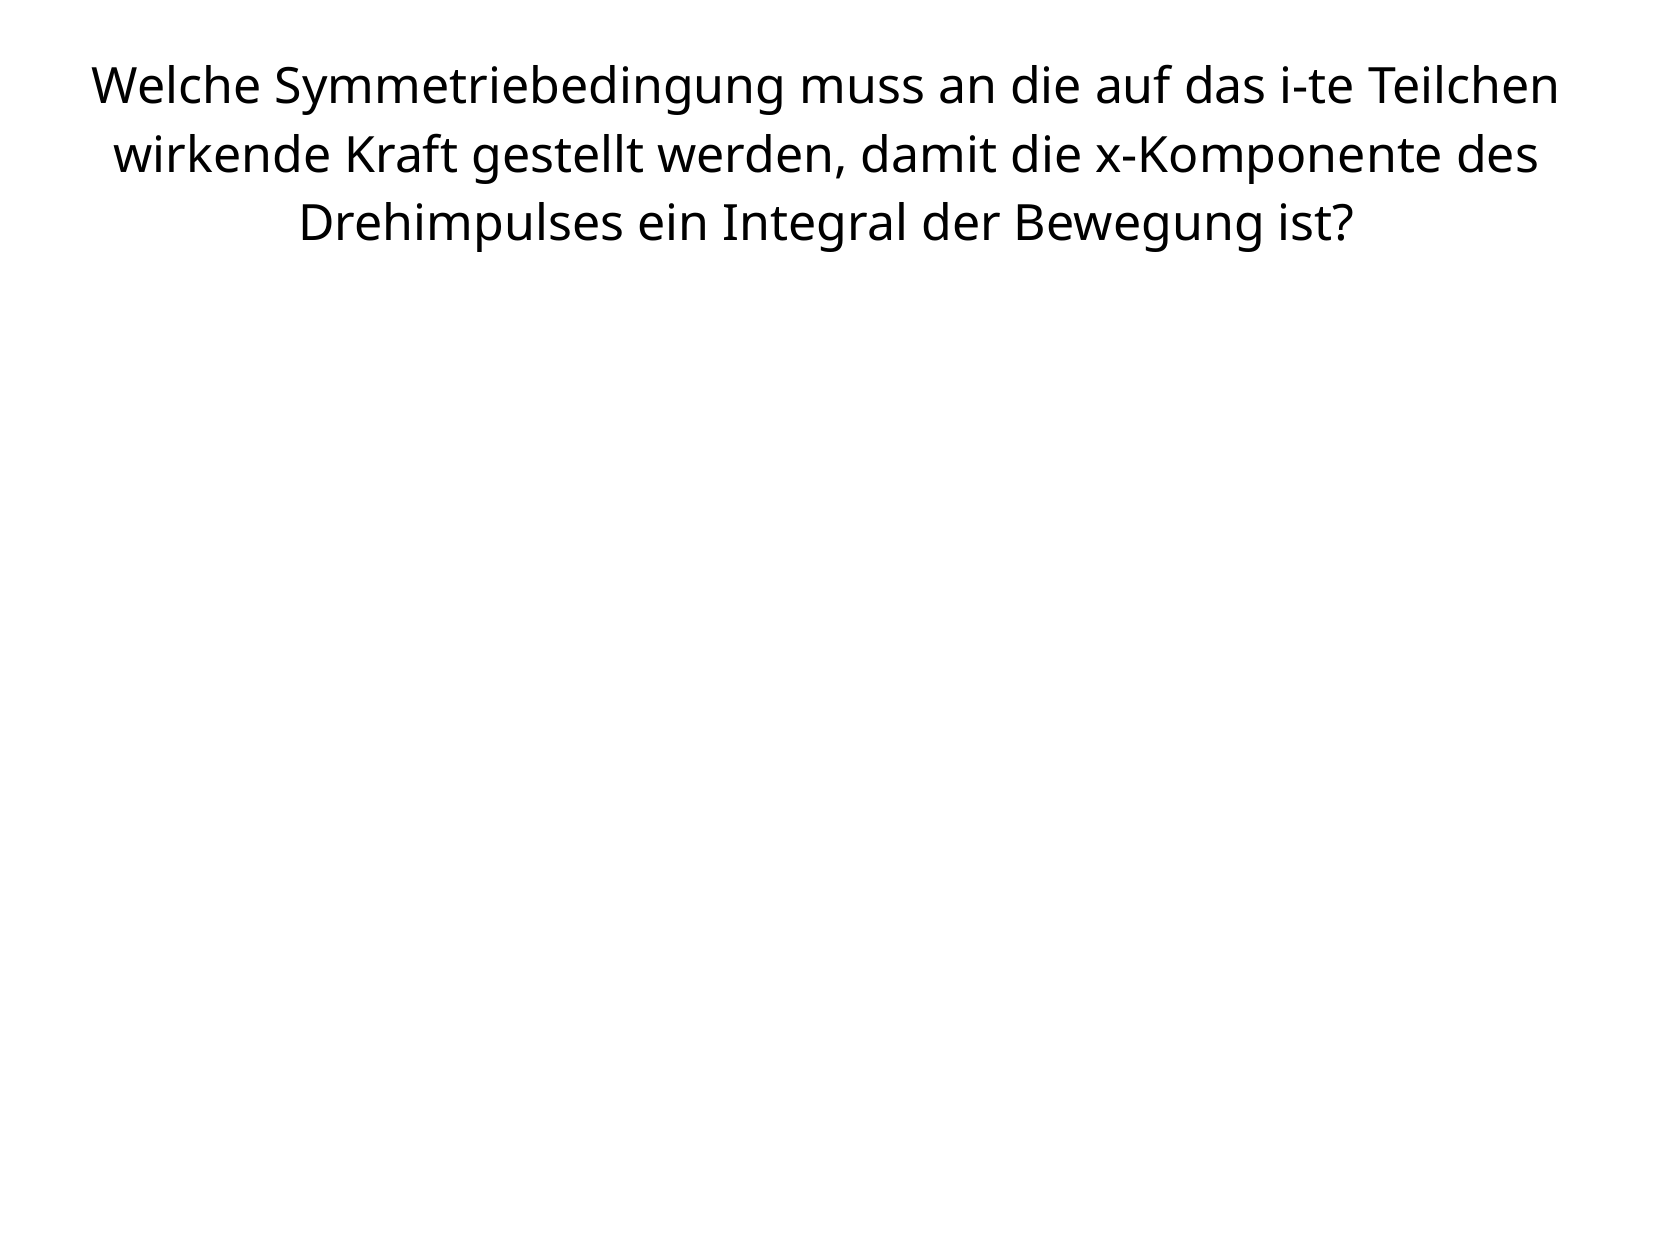

# Welche Symmetriebedingung muss an die auf das i-te Teilchen wirkende Kraft gestellt werden, damit die x-Komponente des Drehimpulses ein Integral der Bewegung ist?